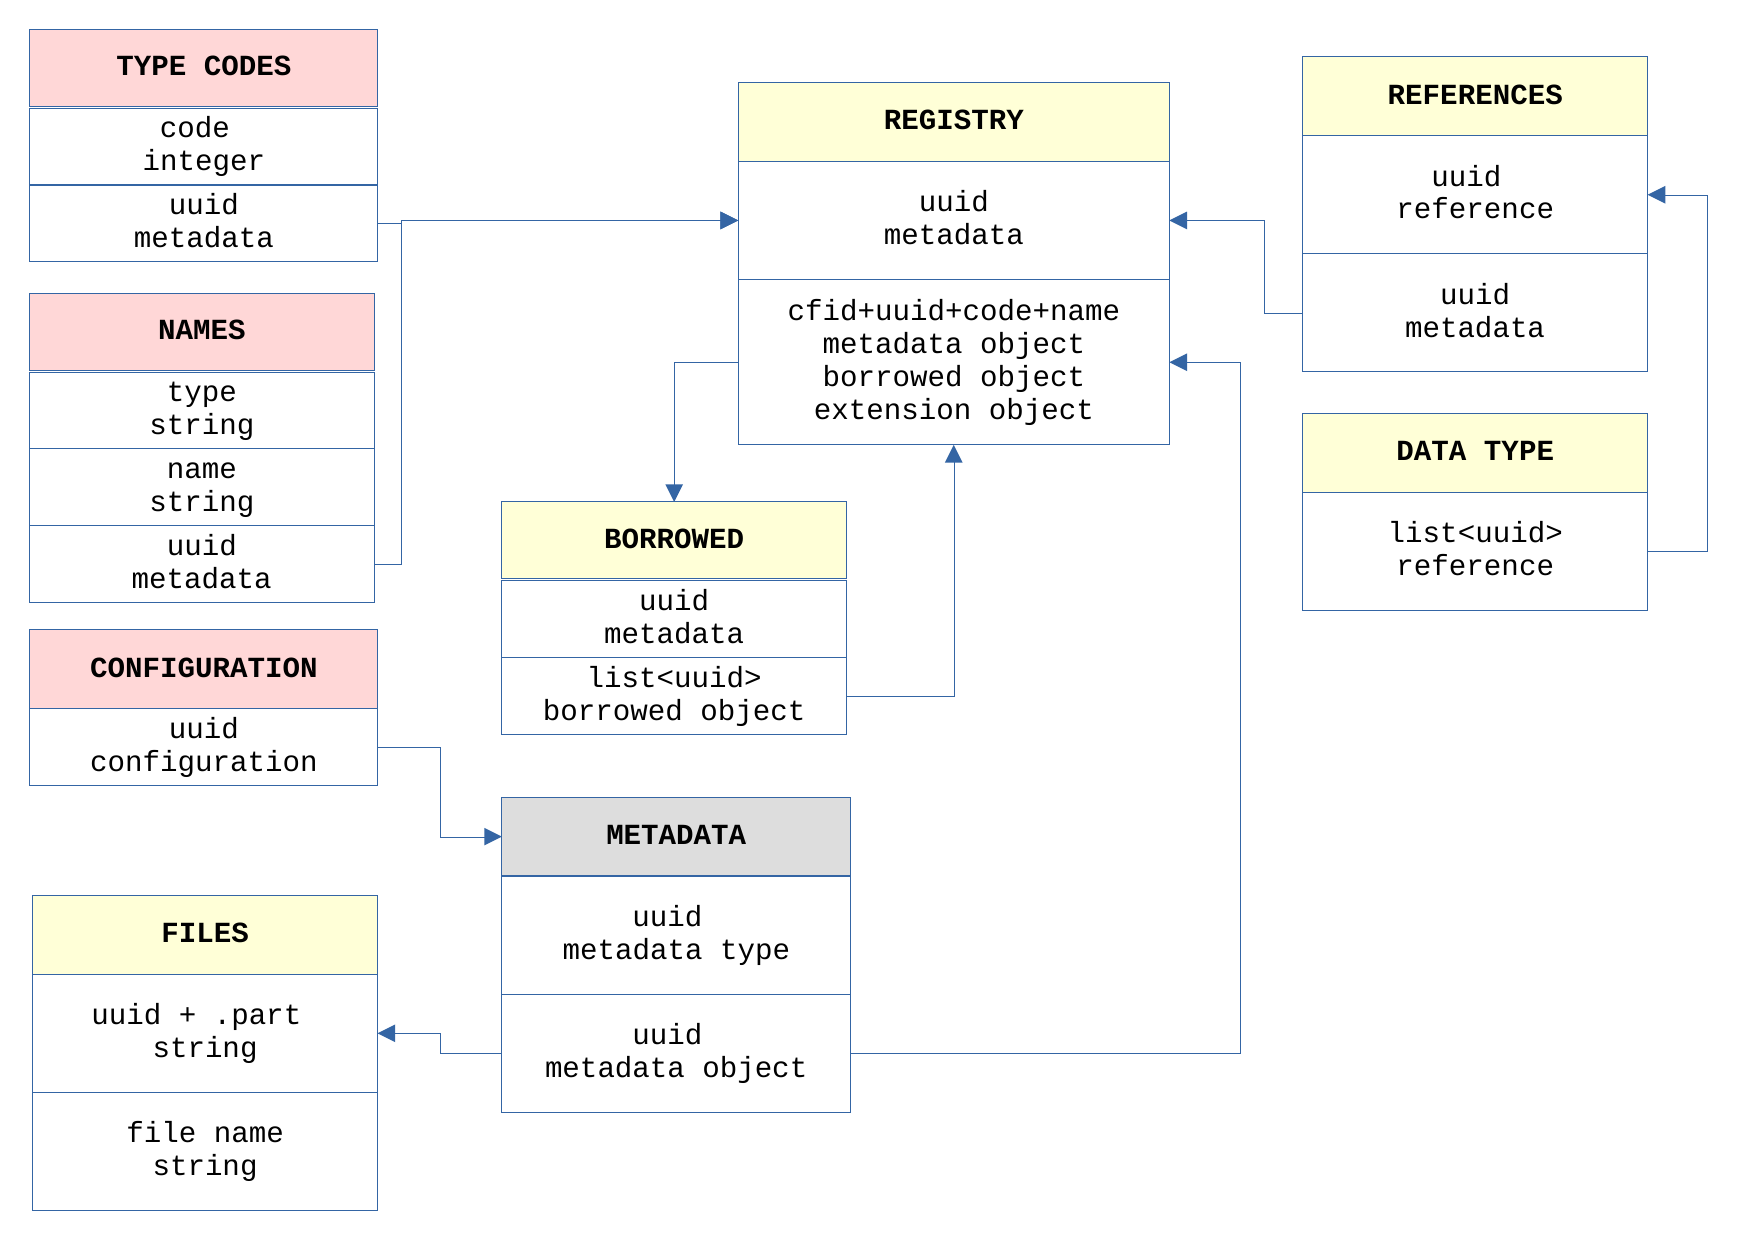

TYPE CODES
REFERENCES
REGISTRY
code
integer
uuid
reference
uuid
metadata
uuid
metadata
uuid
metadata
cfid+uuid+code+name
metadata object
borrowed object
extension object
NAMES
type
string
DATA TYPE
name
string
list<uuid>
reference
BORROWED
uuid
metadata
uuid
metadata
CONFIGURATION
list<uuid>
borrowed object
uuid
configuration
METADATA
uuid
metadata type
FILES
uuid + .part
string
uuid
metadata object
file name
string